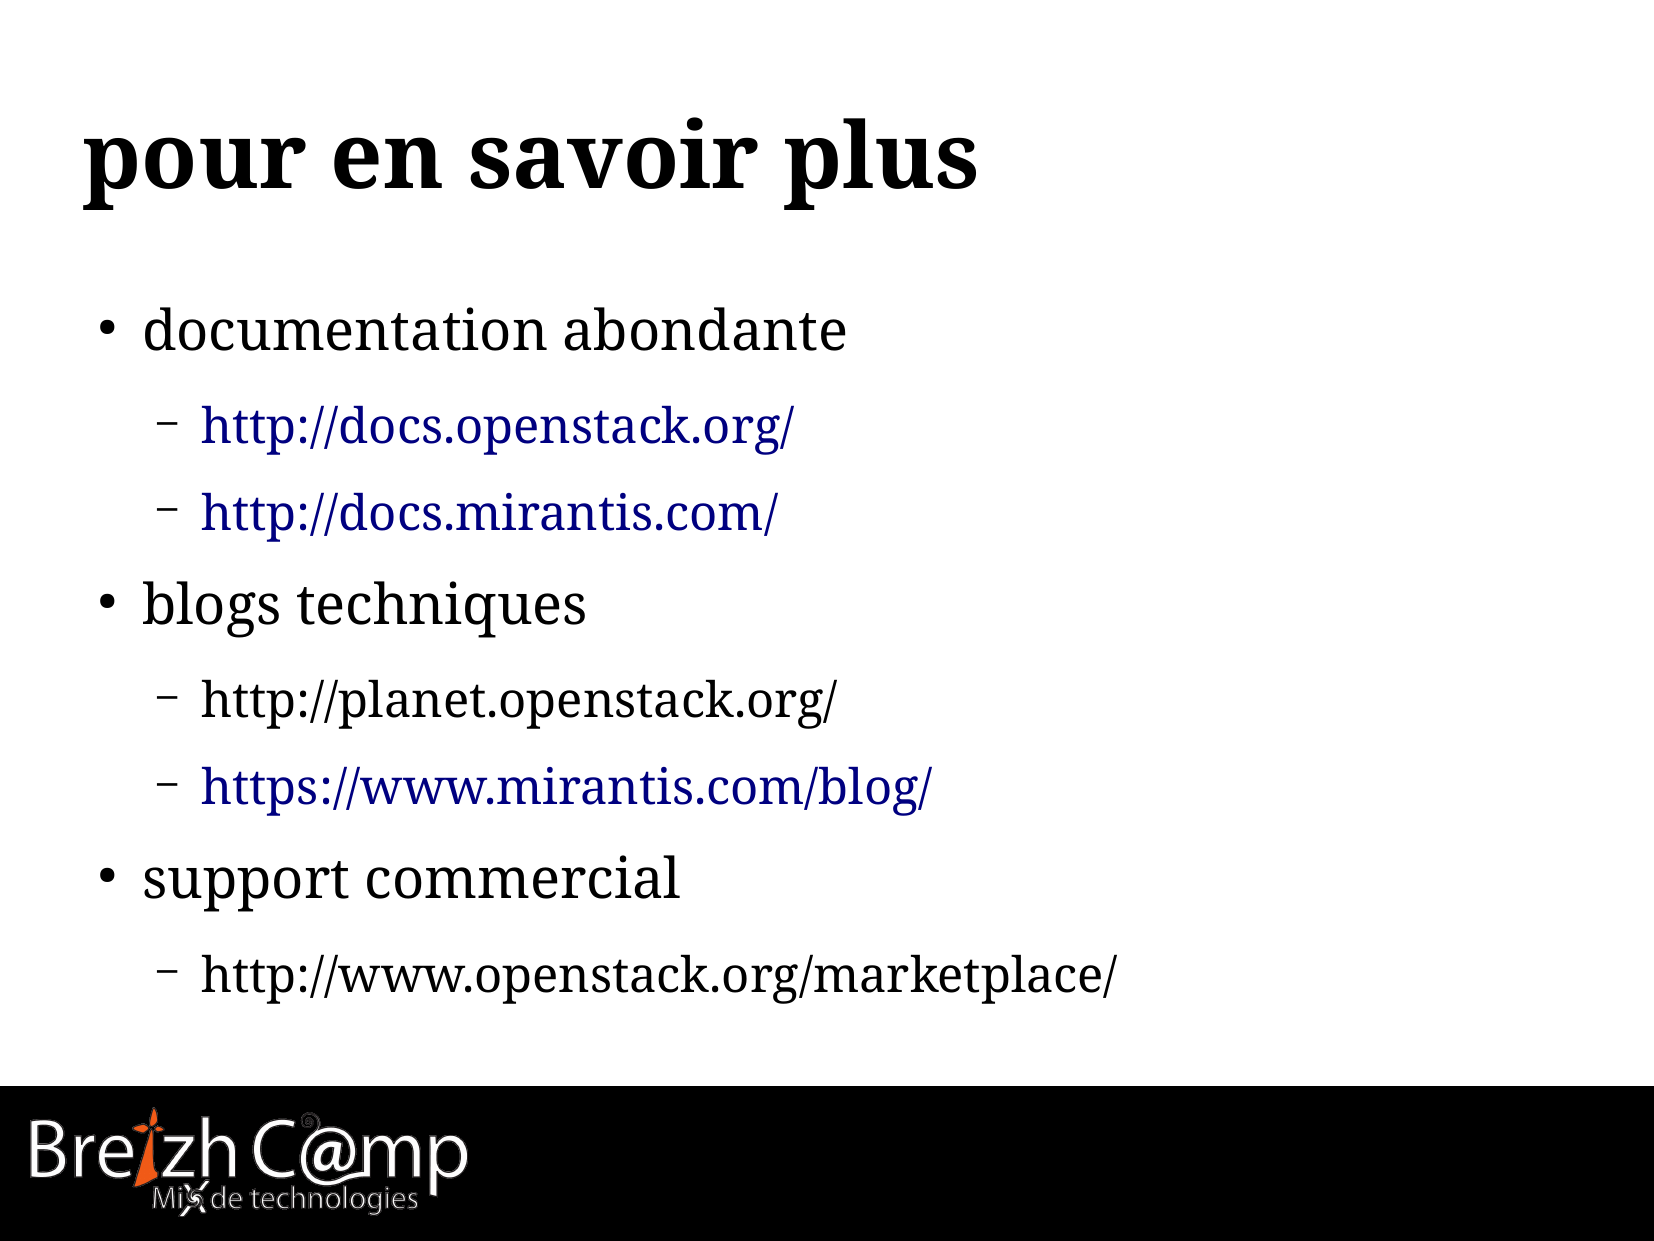

# pour en savoir plus
documentation abondante
http://docs.openstack.org/
http://docs.mirantis.com/
blogs techniques
http://planet.openstack.org/
https://www.mirantis.com/blog/
support commercial
http://www.openstack.org/marketplace/
53